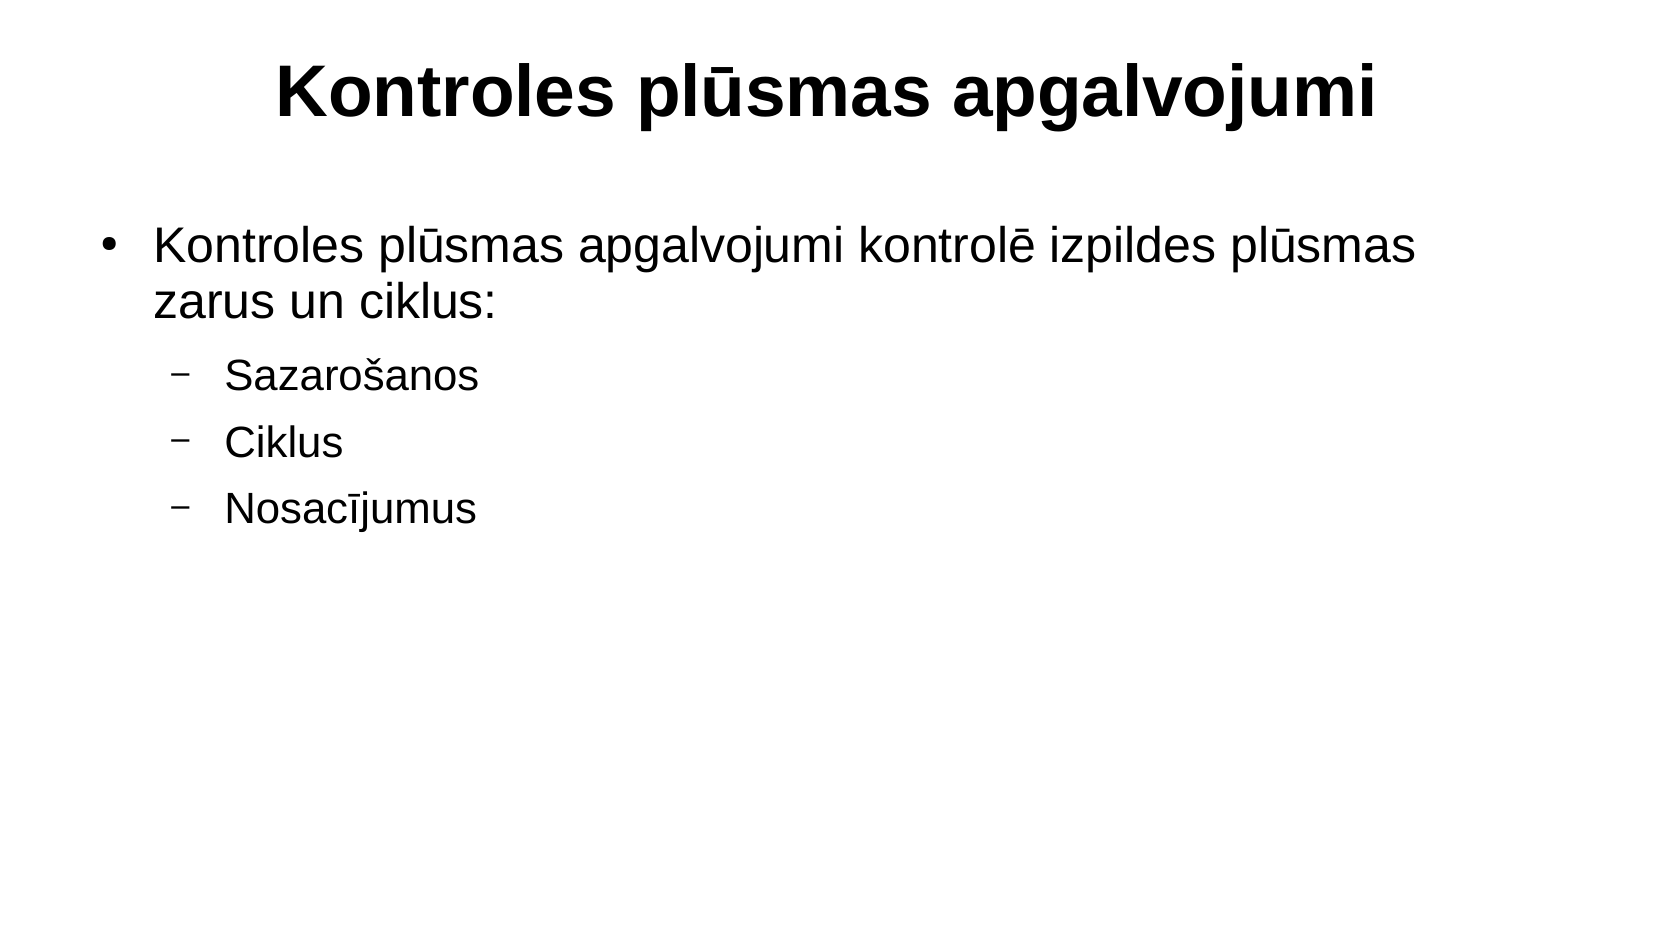

# Kontroles plūsmas apgalvojumi
Kontroles plūsmas apgalvojumi kontrolē izpildes plūsmas zarus un ciklus:
Sazarošanos
Ciklus
Nosacījumus